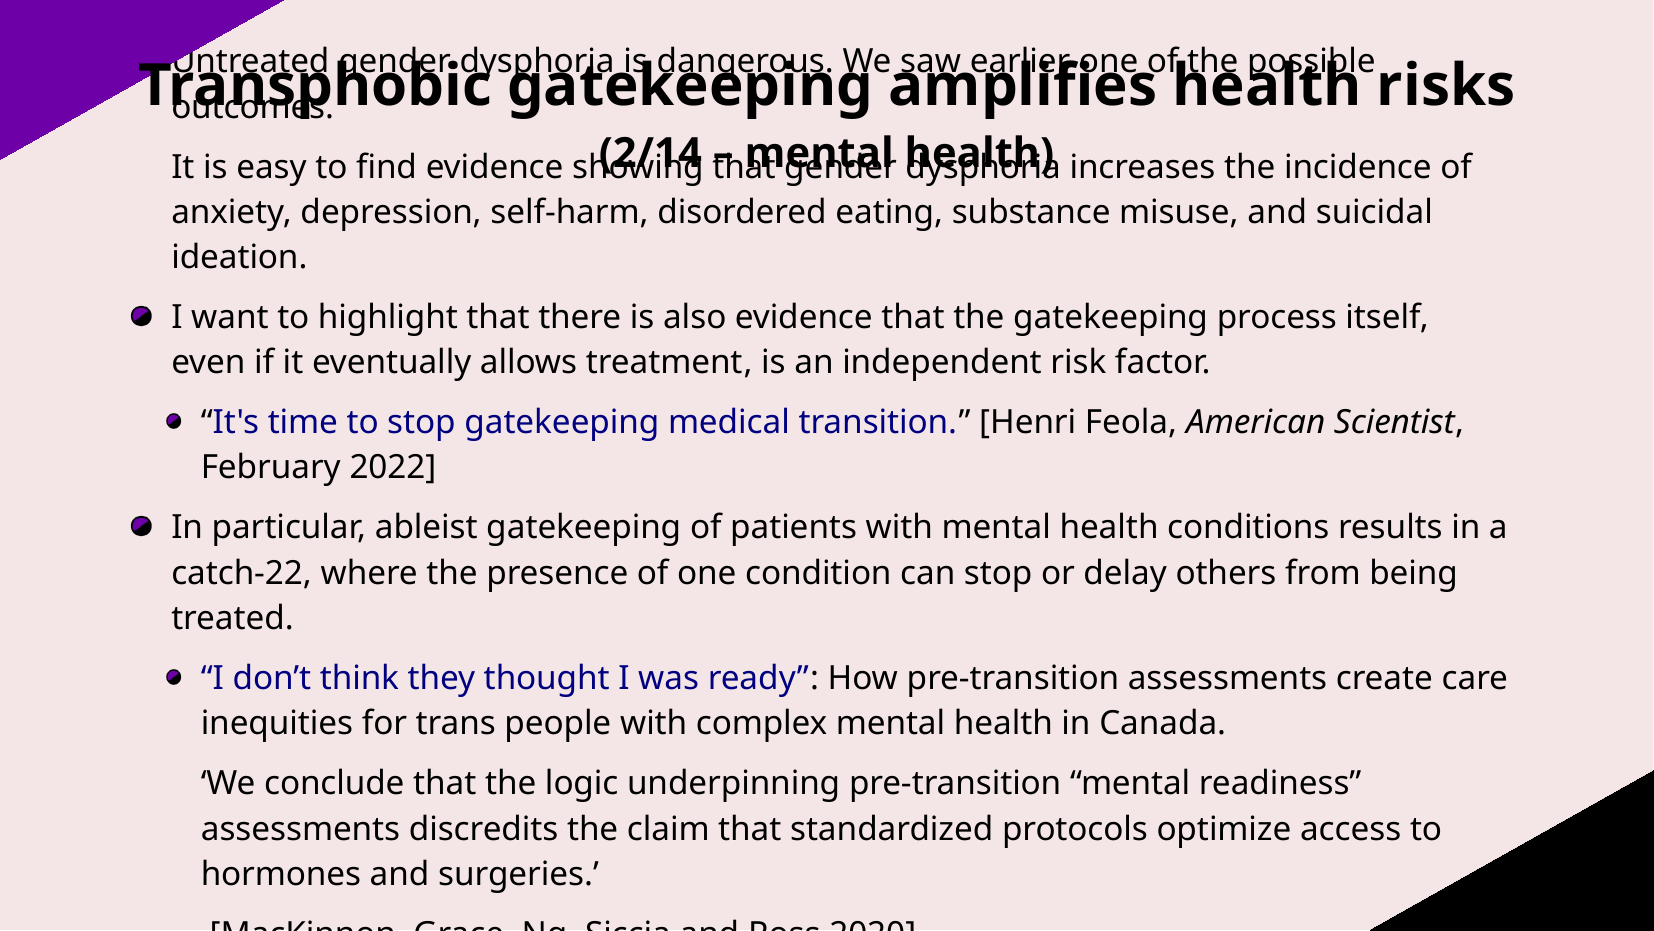

Transphobic gatekeeping amplifies health risks
(2/14 – mental health)
# Untreated gender dysphoria is dangerous. We saw earlier one of the possible outcomes.
It is easy to find evidence showing that gender dysphoria increases the incidence of anxiety, depression, self-harm, disordered eating, substance misuse, and suicidal ideation.
I want to highlight that there is also evidence that the gatekeeping process itself, even if it eventually allows treatment, is an independent risk factor.
“It's time to stop gatekeeping medical transition.” [Henri Feola, American Scientist, February 2022]
In particular, ableist gatekeeping of patients with mental health conditions results in a catch‑22, where the presence of one condition can stop or delay others from being treated.
“I don’t think they thought I was ready”: How pre-transition assessments create care inequities for trans people with complex mental health in Canada.
‘We conclude that the logic underpinning pre-transition “mental readiness” assessments discredits the claim that standardized protocols optimize access to hormones and surgeries.’
 [MacKinnon, Grace, Ng, Siccia and Ross 2020]